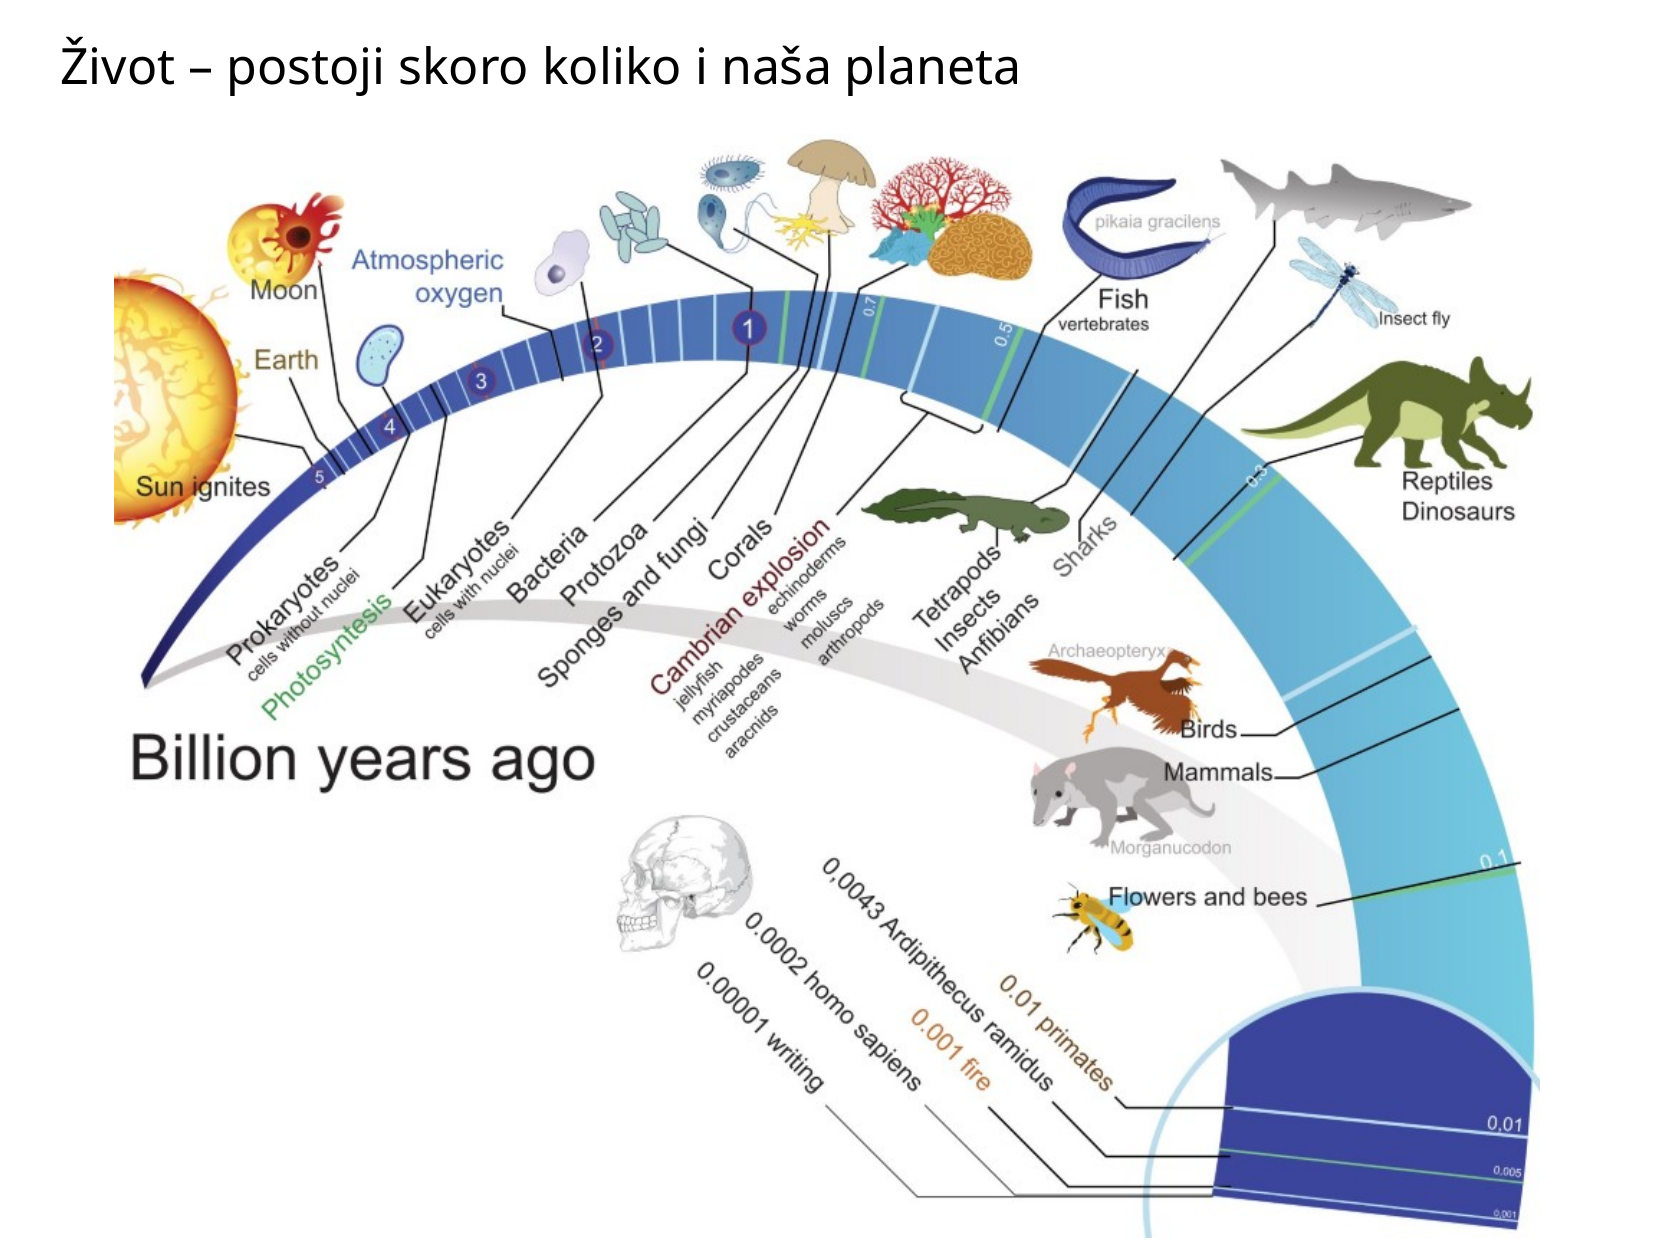

# Život – postoji skoro koliko i naša planeta